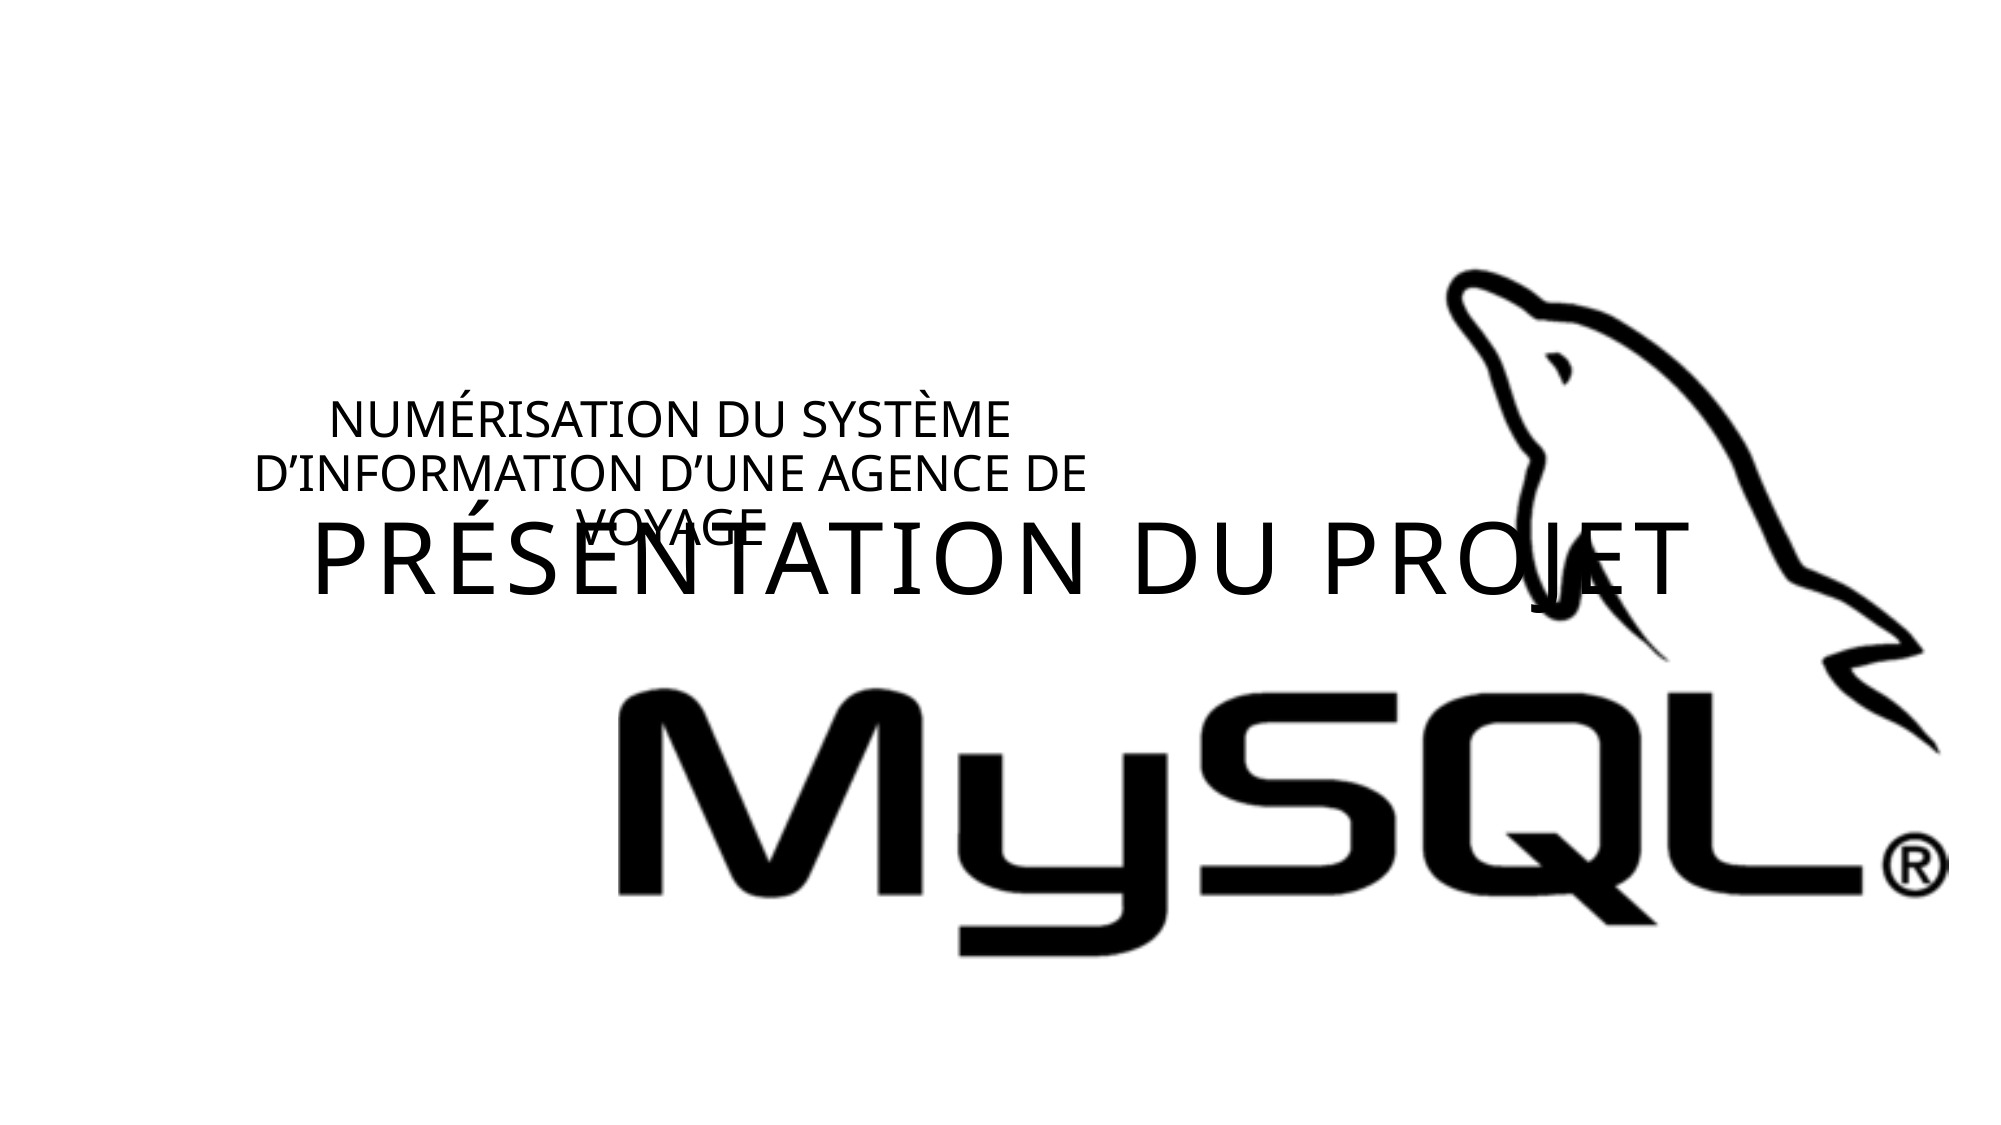

# Présentation du projet
numérisation du système d’information d’une agence de voyage